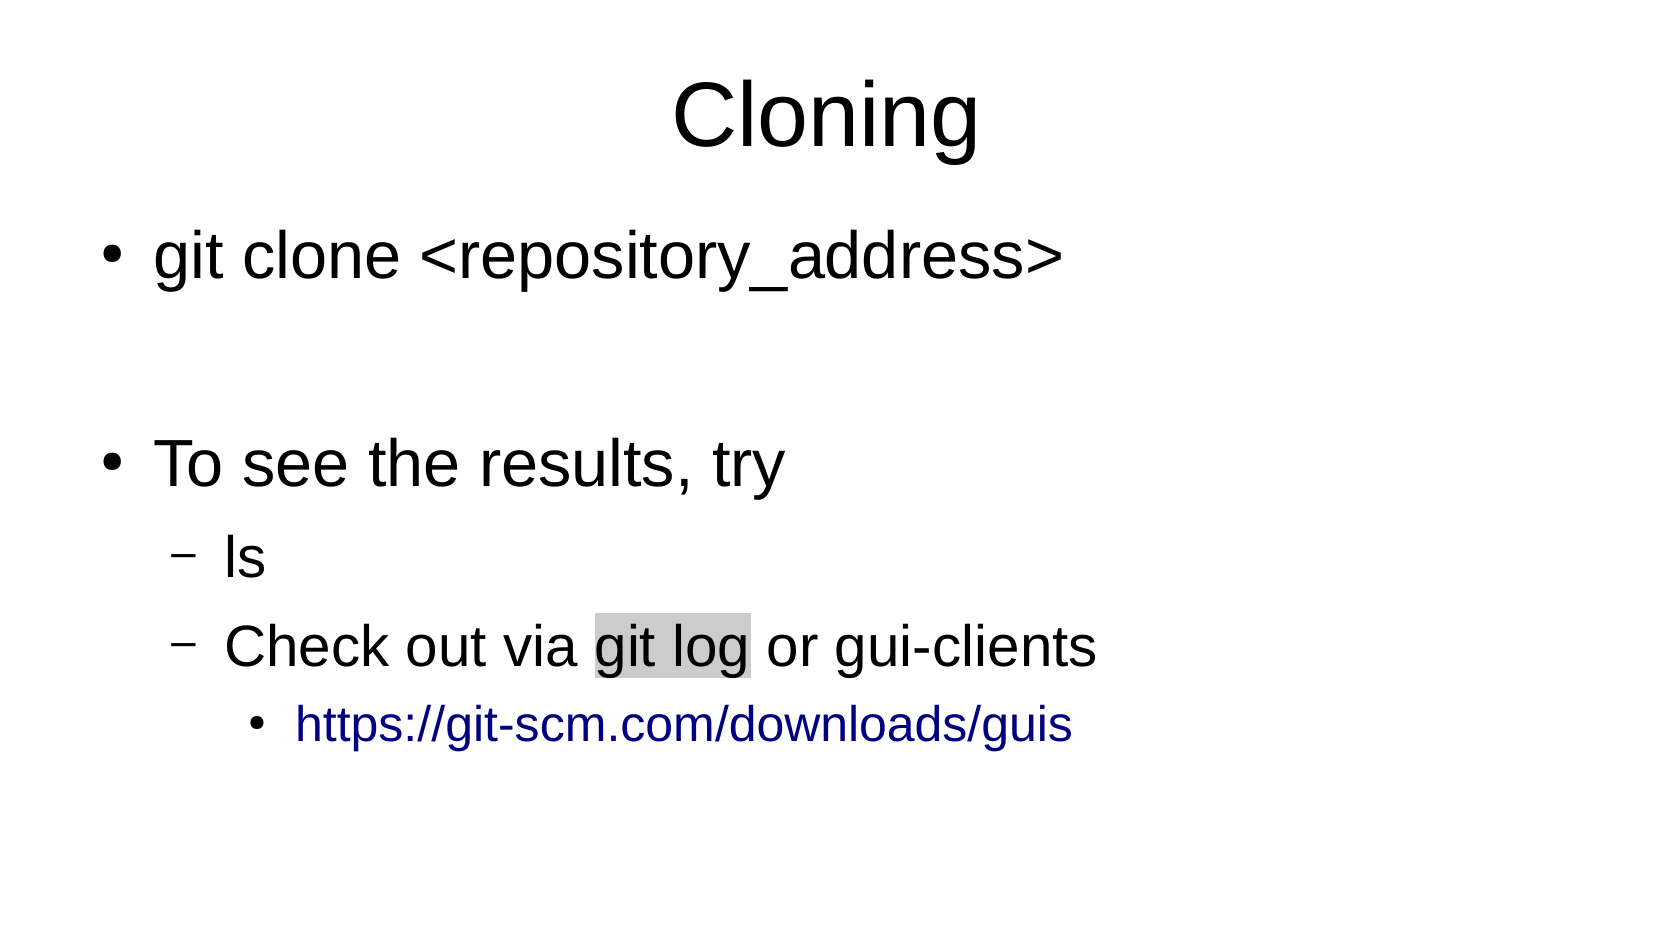

# Cloning
git clone <repository_address>
To see the results, try
ls
Check out via git log or gui-clients
https://git-scm.com/downloads/guis